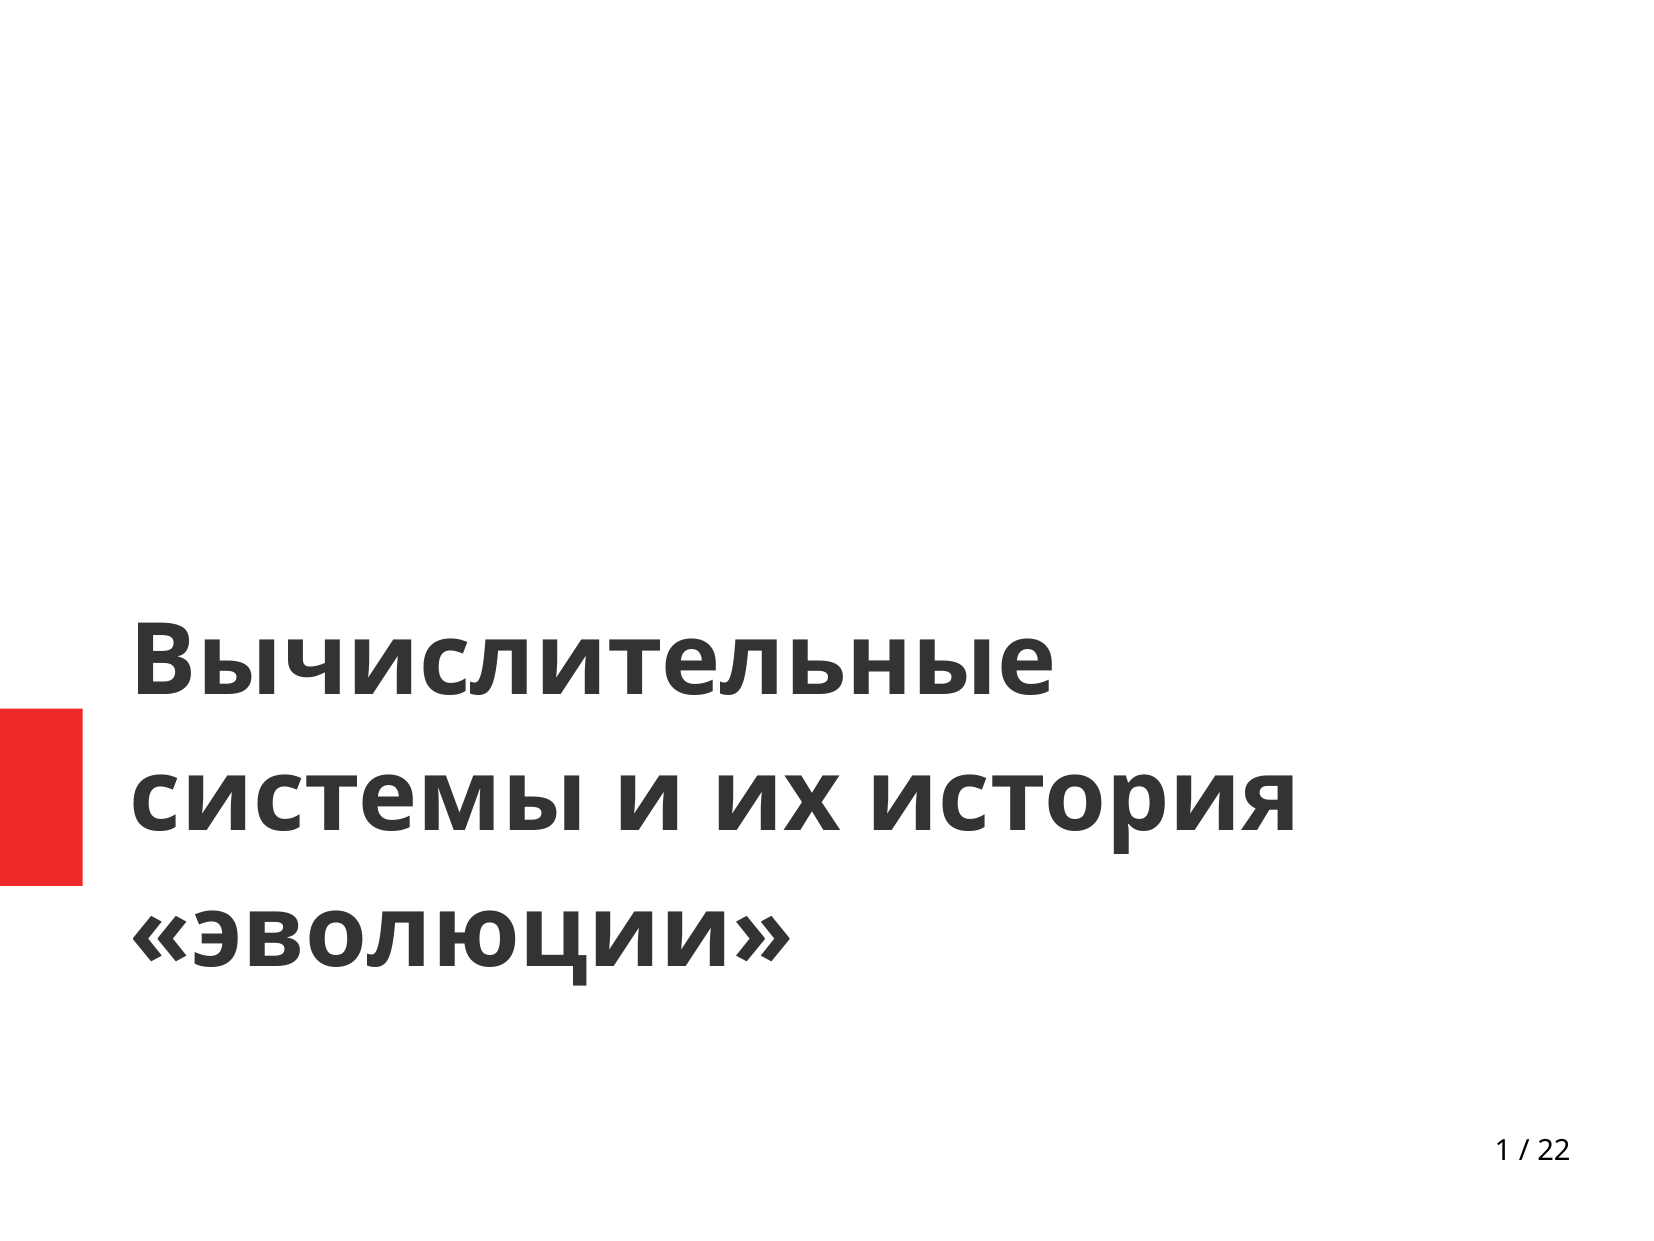

# Вычислительные системы и их история «эволюции»
1